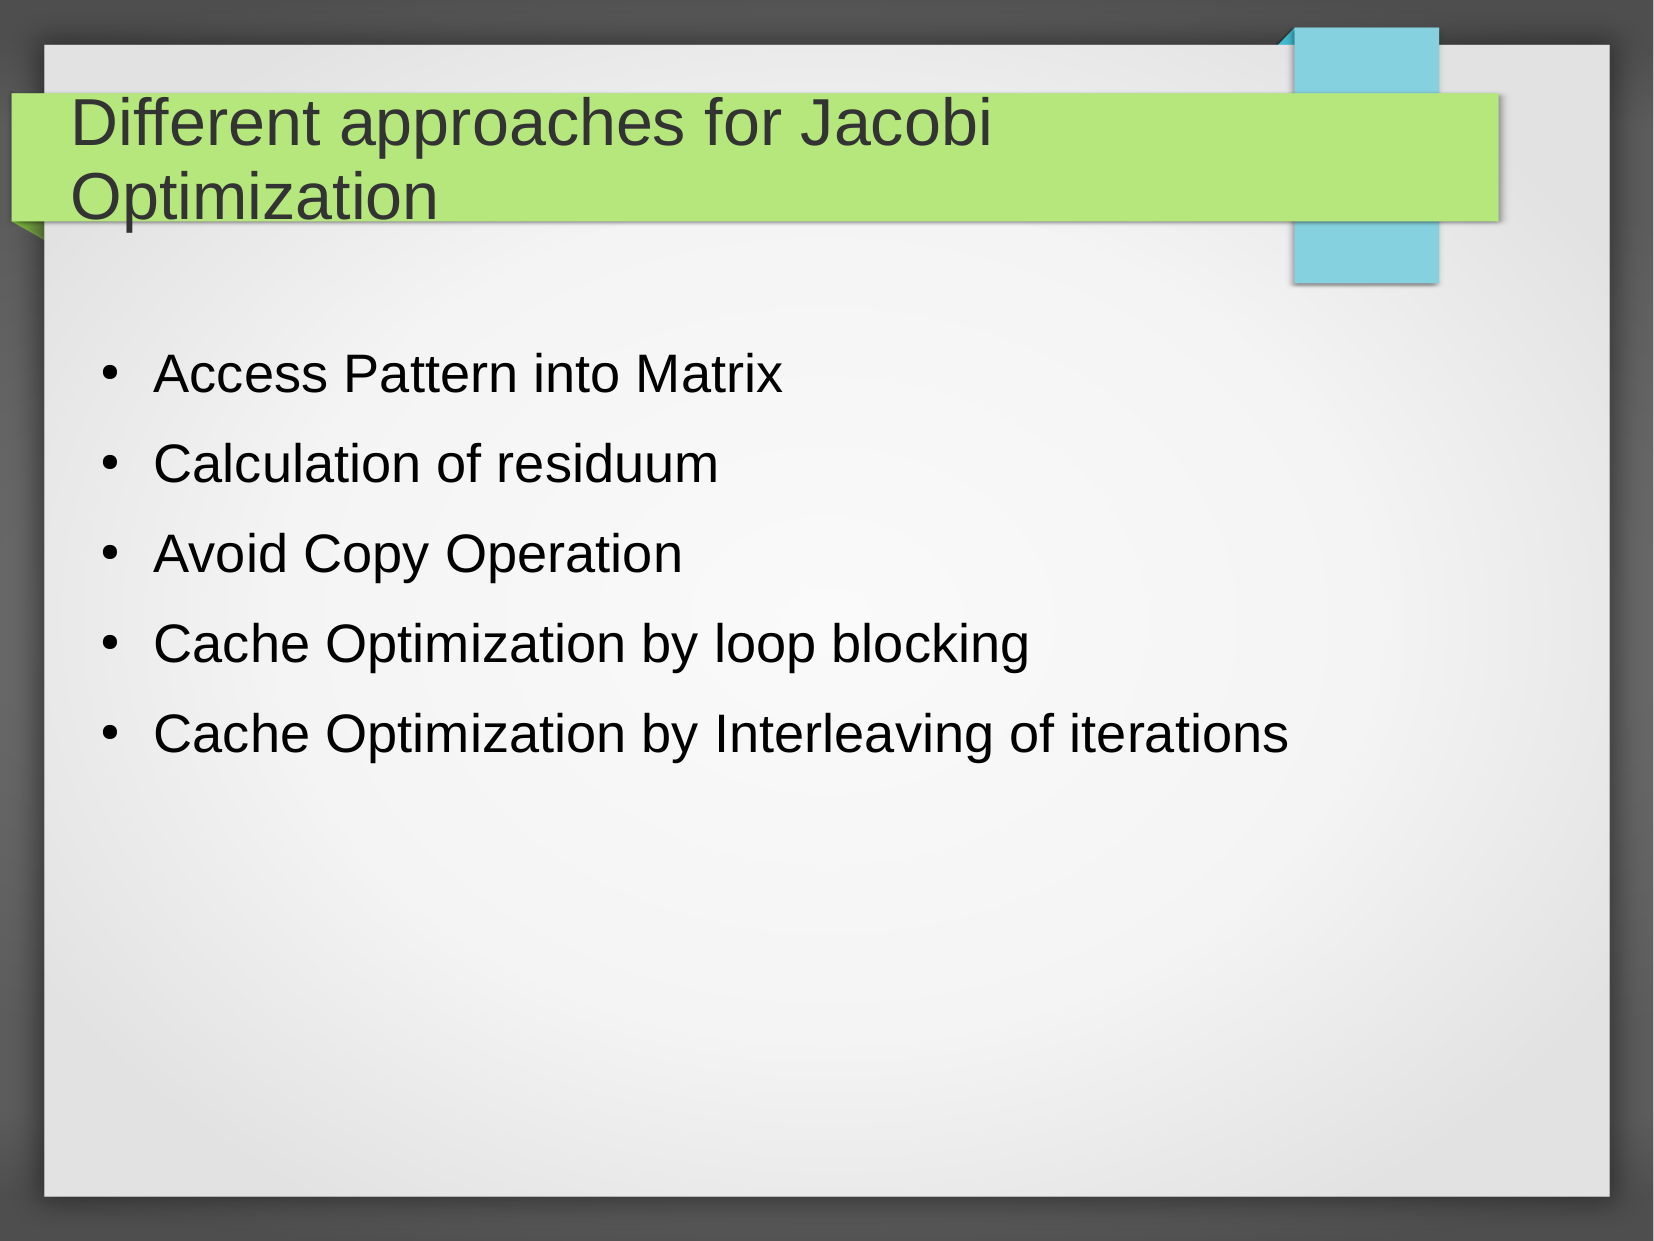

# Different approaches for Jacobi Optimization
Access Pattern into Matrix
Calculation of residuum
Avoid Copy Operation
Cache Optimization by loop blocking
Cache Optimization by Interleaving of iterations